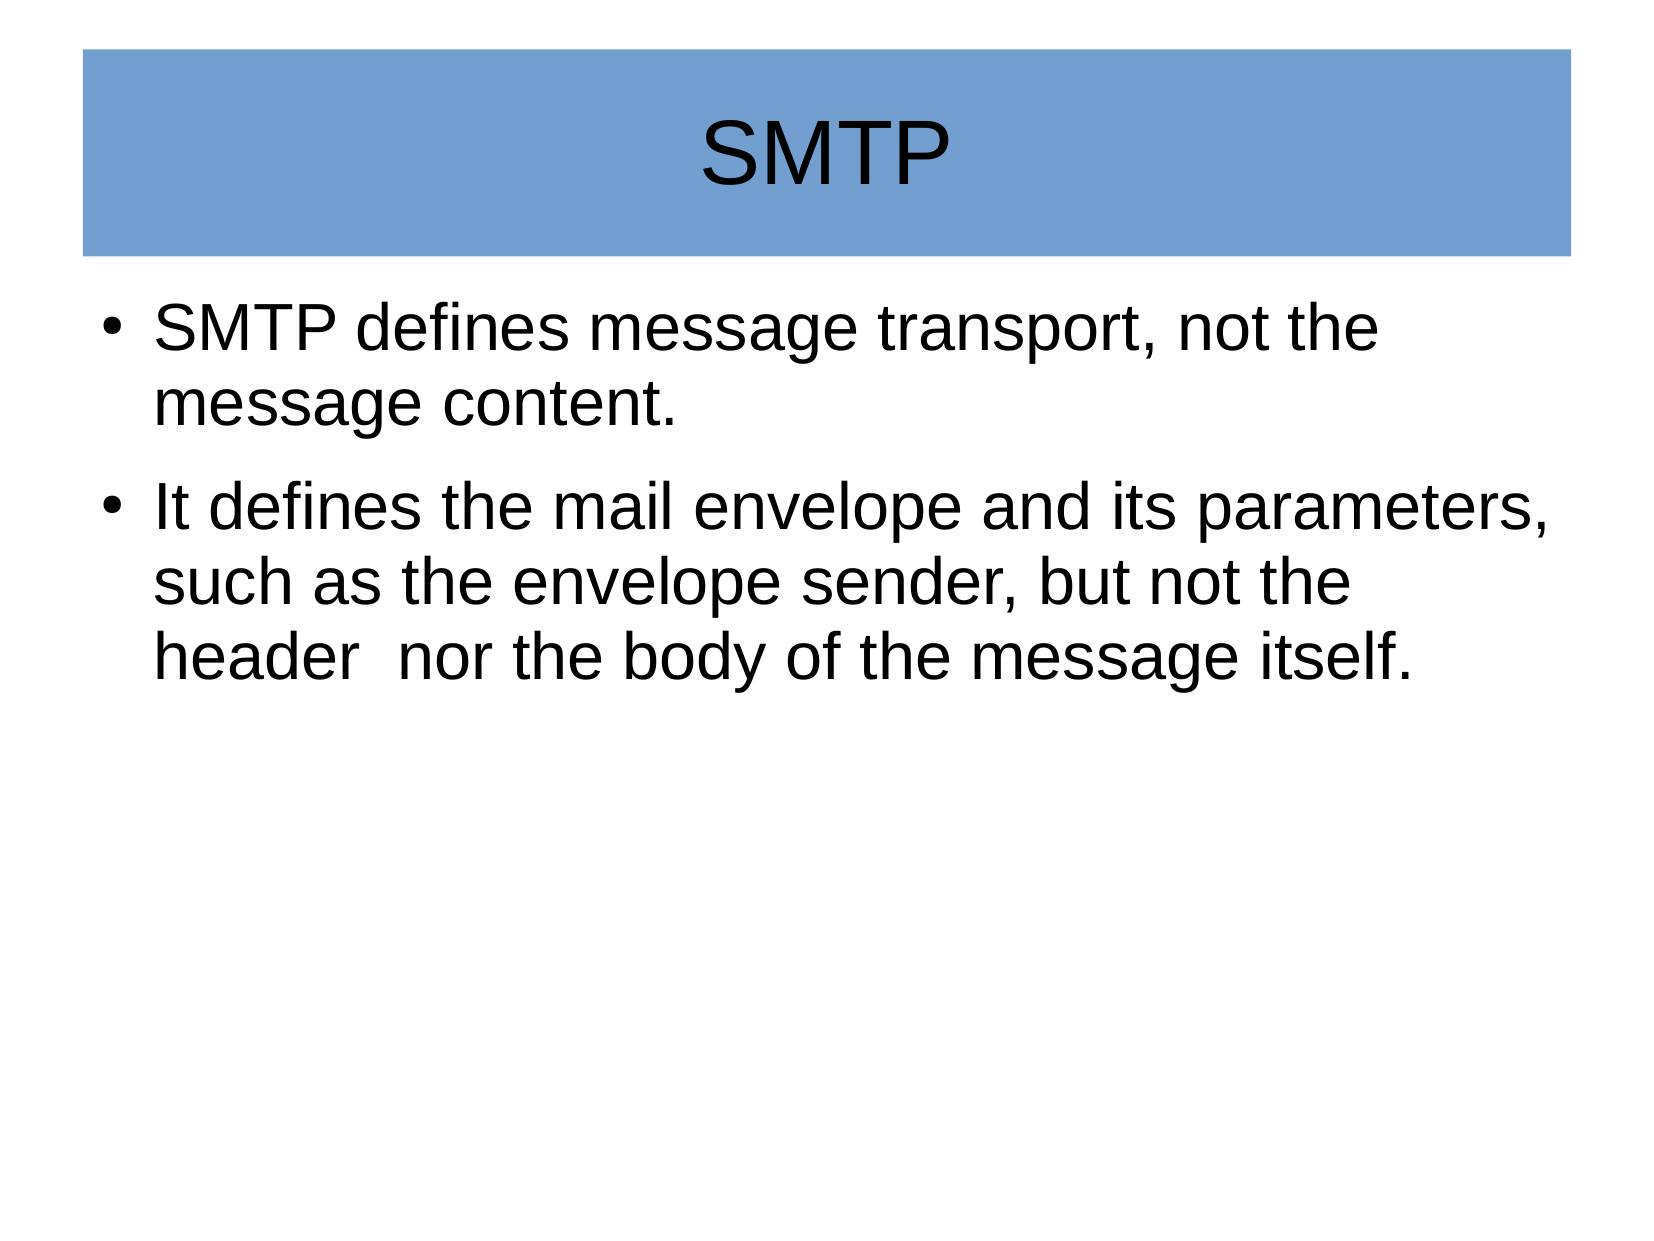

#
SMTP
SMTP defines message transport, not the message content.
It defines the mail envelope and its parameters, such as the envelope sender, but not the header nor the body of the message itself.